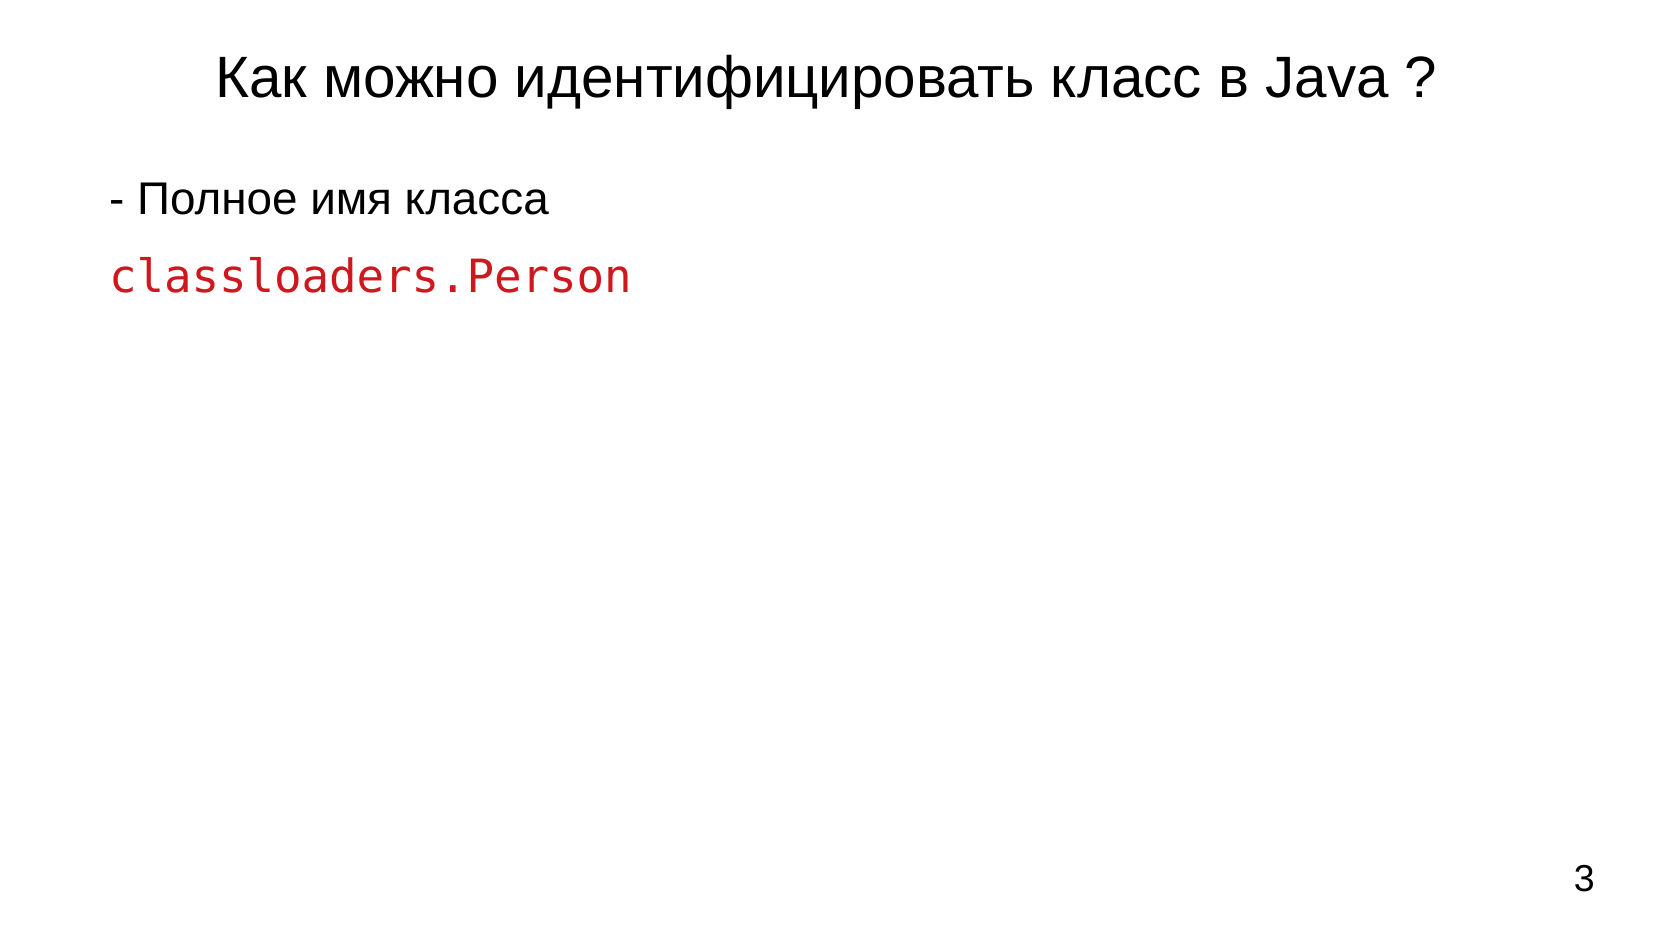

Как можно идентифицировать класс в Java ?
- Полное имя класса
classloaders.Person
3